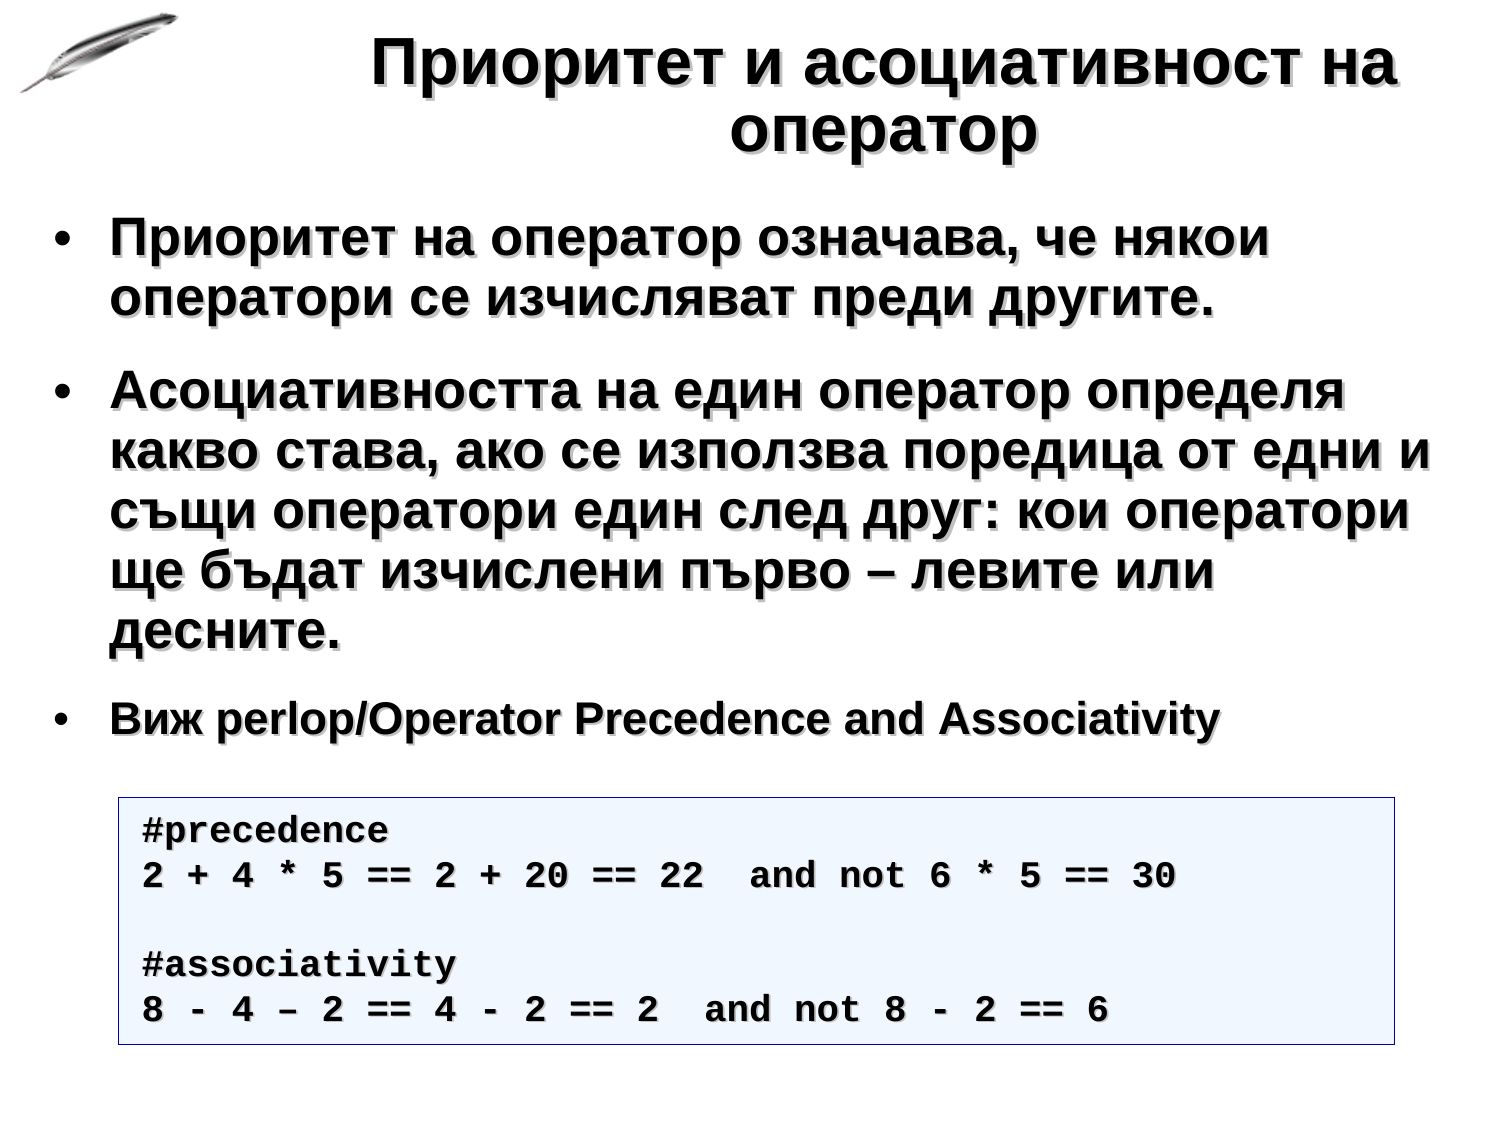

# Приоритет и асоциативност на оператор
Приоритет на оператор означава, че някои оператори се изчисляват преди другите.
Асоциативността на един оператор определя какво става, ако се използва поредица от едни и същи оператори един след друг: кои оператори ще бъдат изчислени първо – левите или десните.
Виж perlop/Operator Precedence and Associativity
#precedence
2 + 4 * 5 == 2 + 20 == 22 and not 6 * 5 == 30
#associativity
8 - 4 – 2 == 4 - 2 == 2 and not 8 - 2 == 6